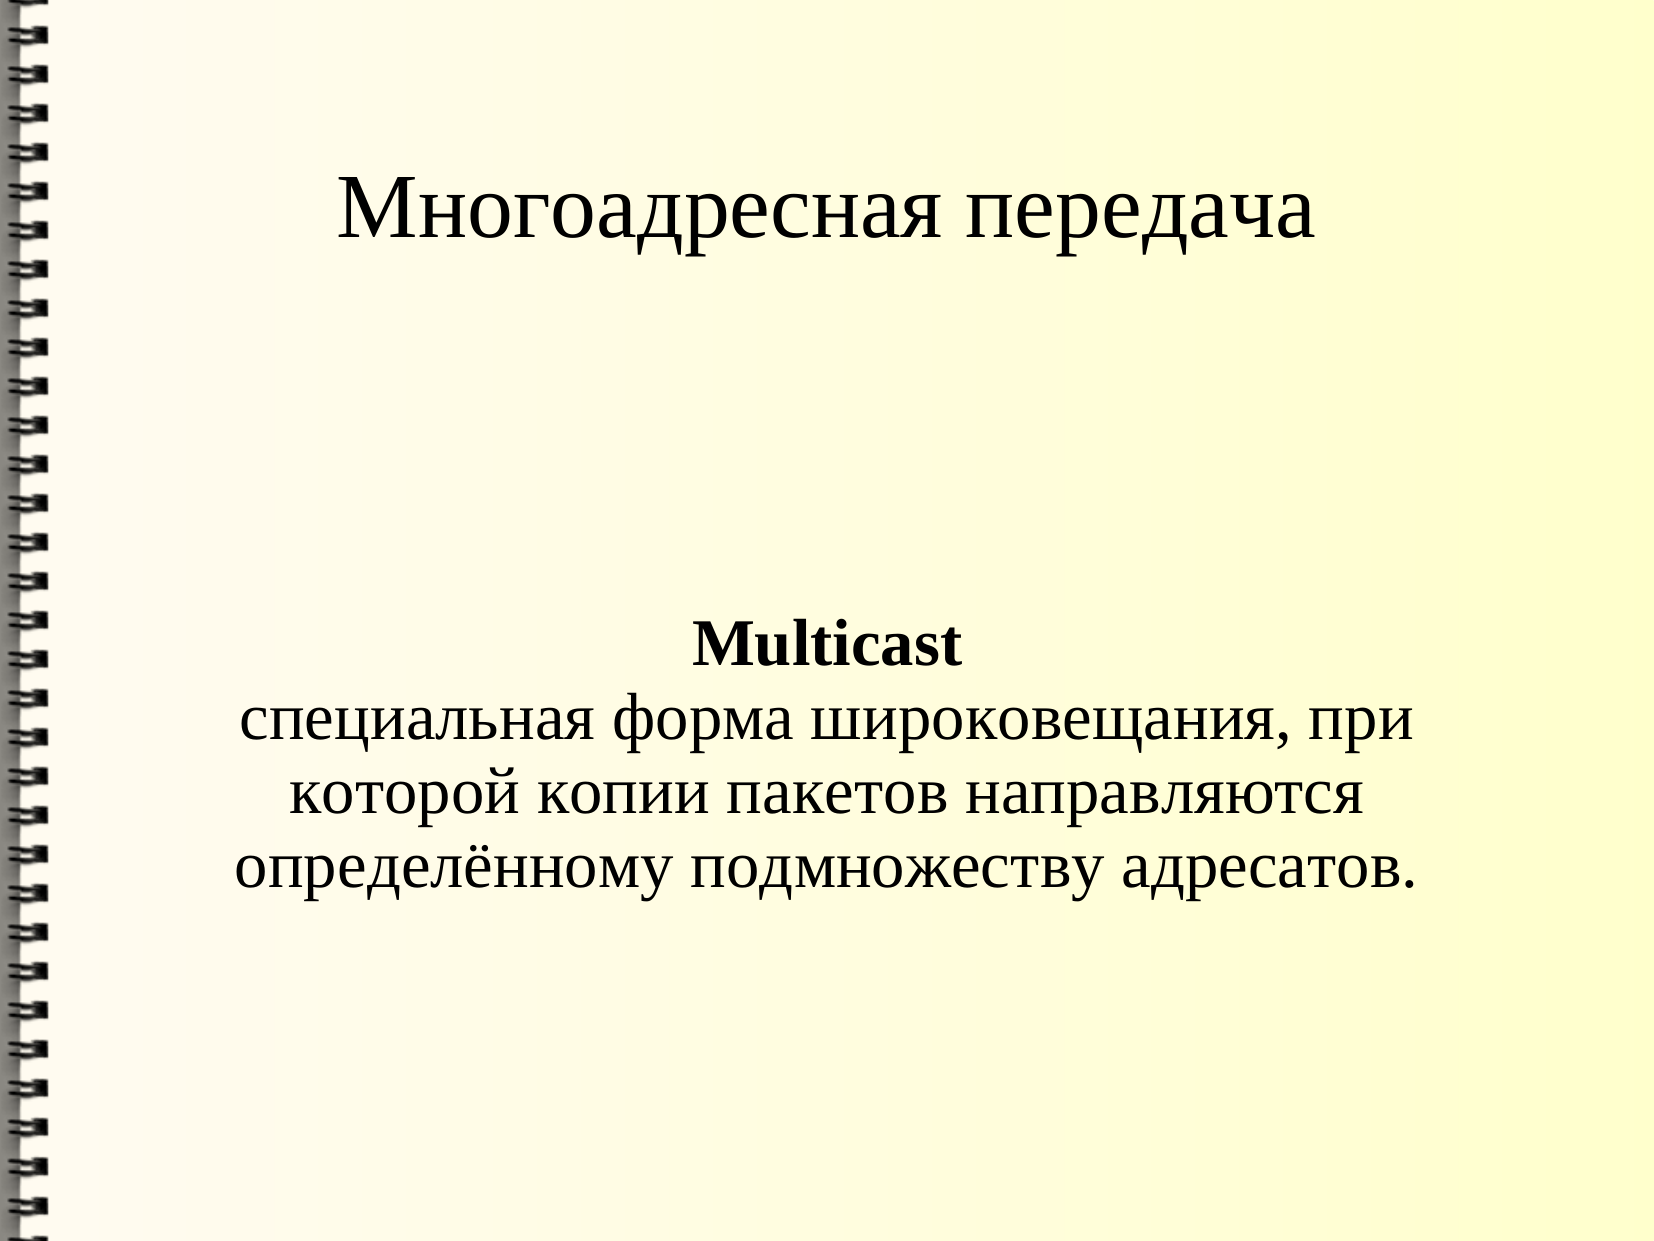

# Многоадресная передача
Multicast
специальная форма широковещания, при которой копии пакетов направляются определённому подмножеству адресатов.